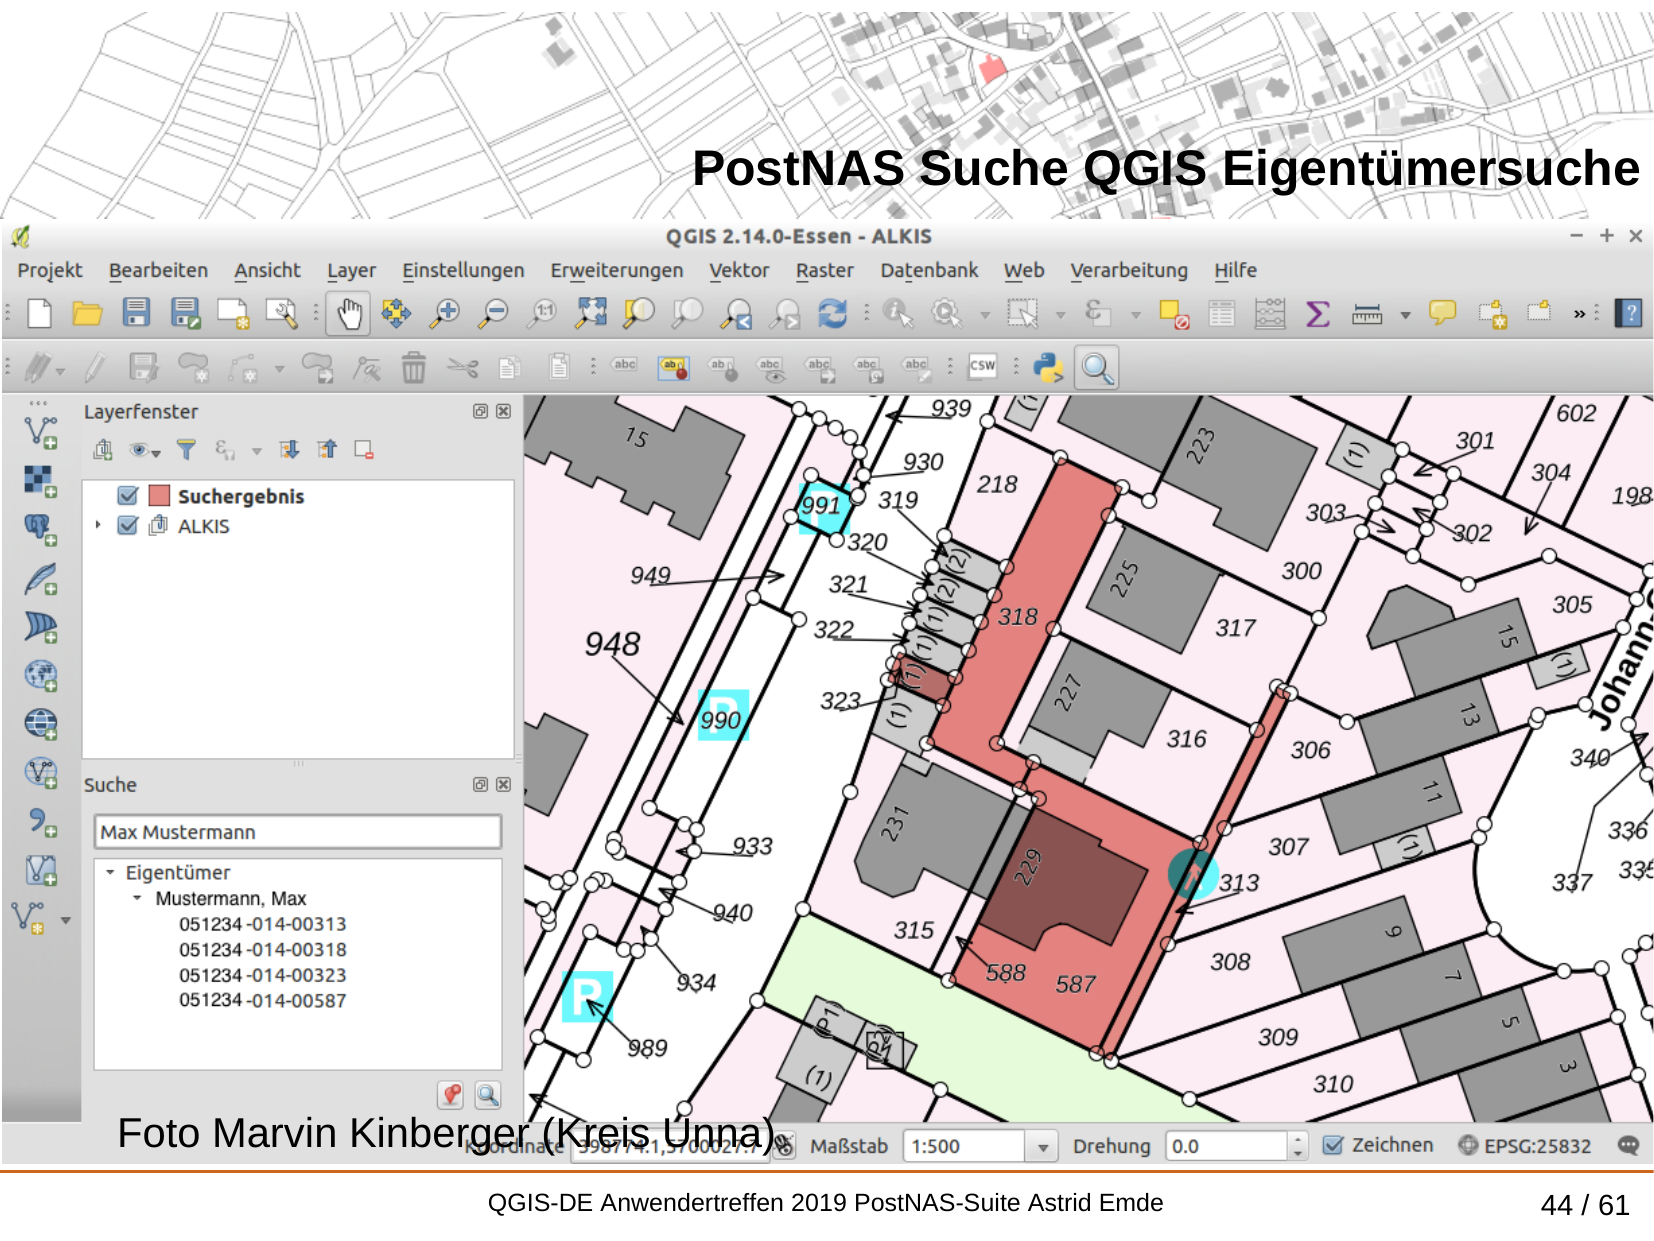

# PostNAS Suche QGIS Eigentümersuche
 Foto Marvin Kinberger (Kreis Unna)